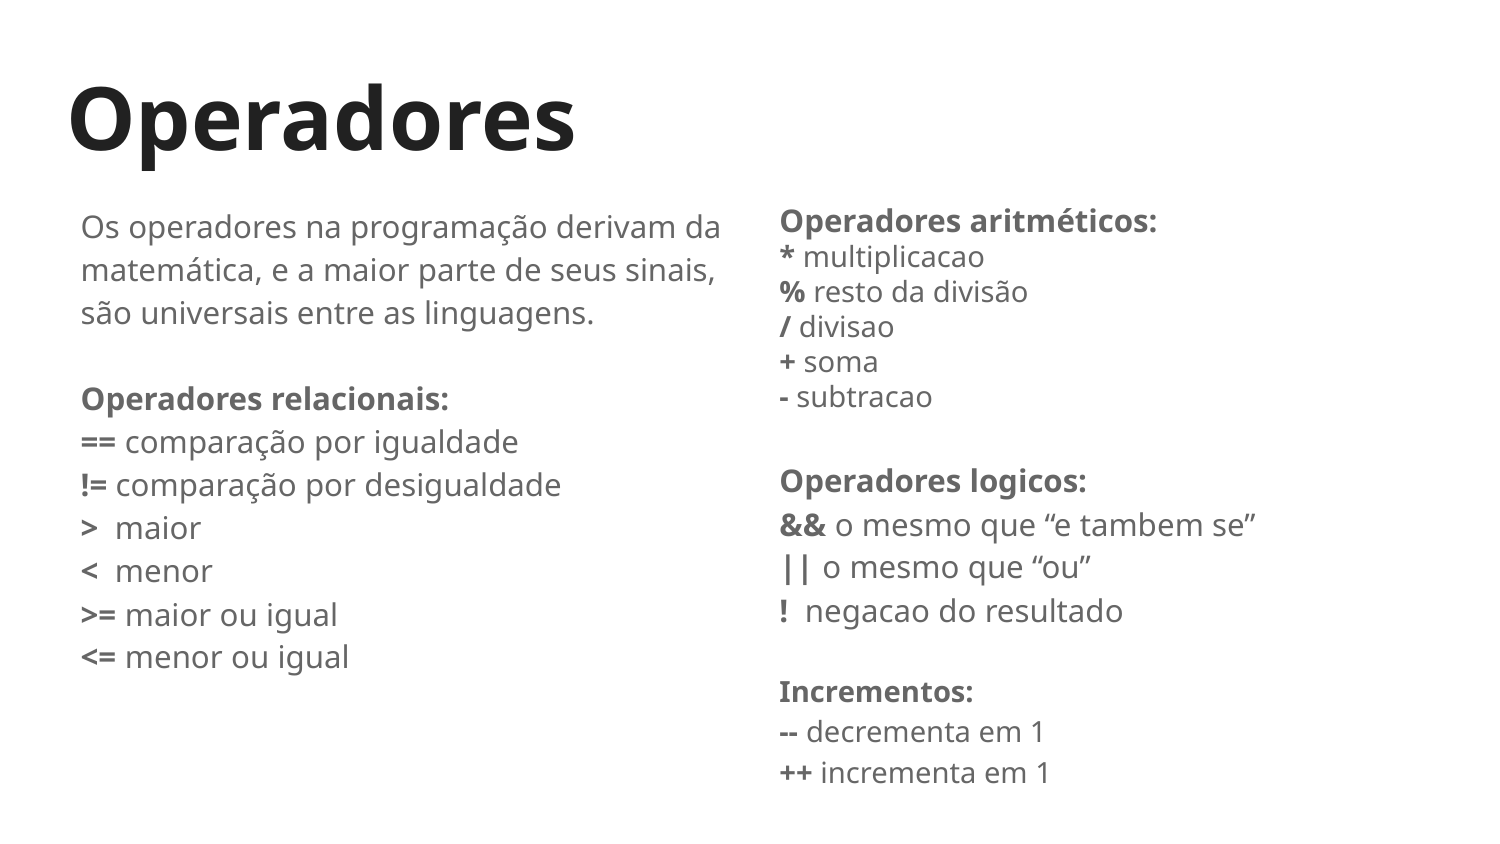

# Operadores
Operadores aritméticos:
* multiplicacao
% resto da divisão
/ divisao
+ soma
- subtracao
Operadores logicos:
&& o mesmo que “e tambem se”
|| o mesmo que “ou”
! negacao do resultado
Incrementos:
-- decrementa em 1
++ incrementa em 1
Os operadores na programação derivam da matemática, e a maior parte de seus sinais, são universais entre as linguagens.
Operadores relacionais:
== comparação por igualdade
!= comparação por desigualdade
> maior
< menor
>= maior ou igual
<= menor ou igual